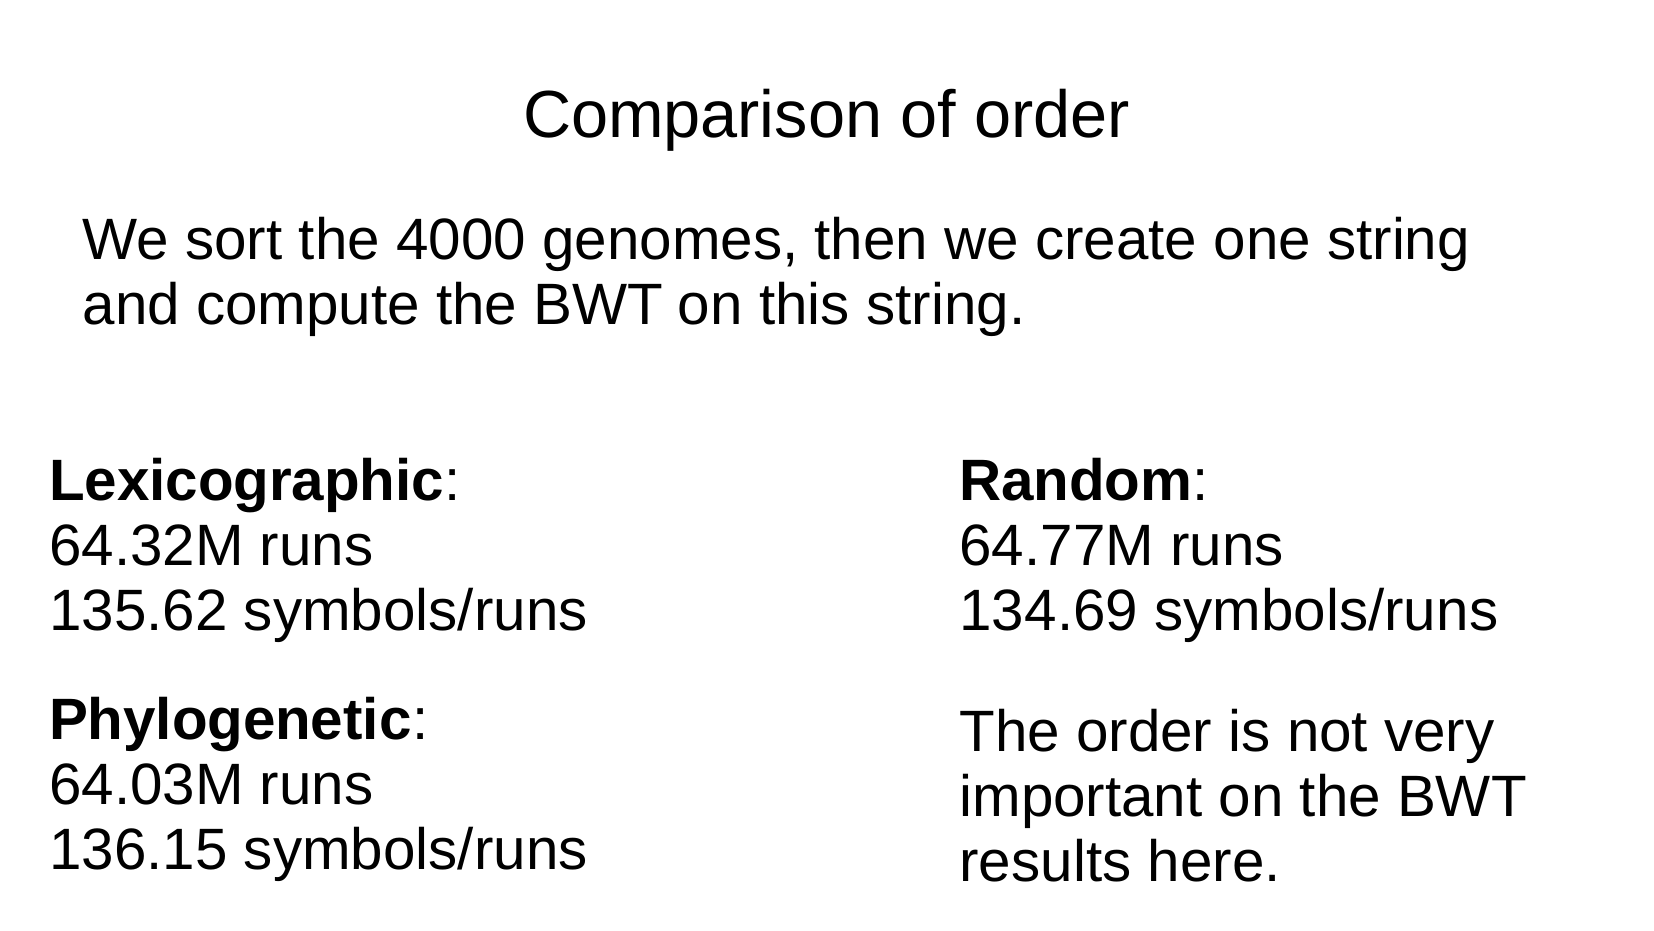

# Comparison of order
We sort the 4000 genomes, then we create one string and compute the BWT on this string.
Lexicographic:
64.32M runs
135.62 symbols/runs
Random:
64.77M runs
134.69 symbols/runs
Phylogenetic:
64.03M runs
136.15 symbols/runs
The order is not very important on the BWT results here.